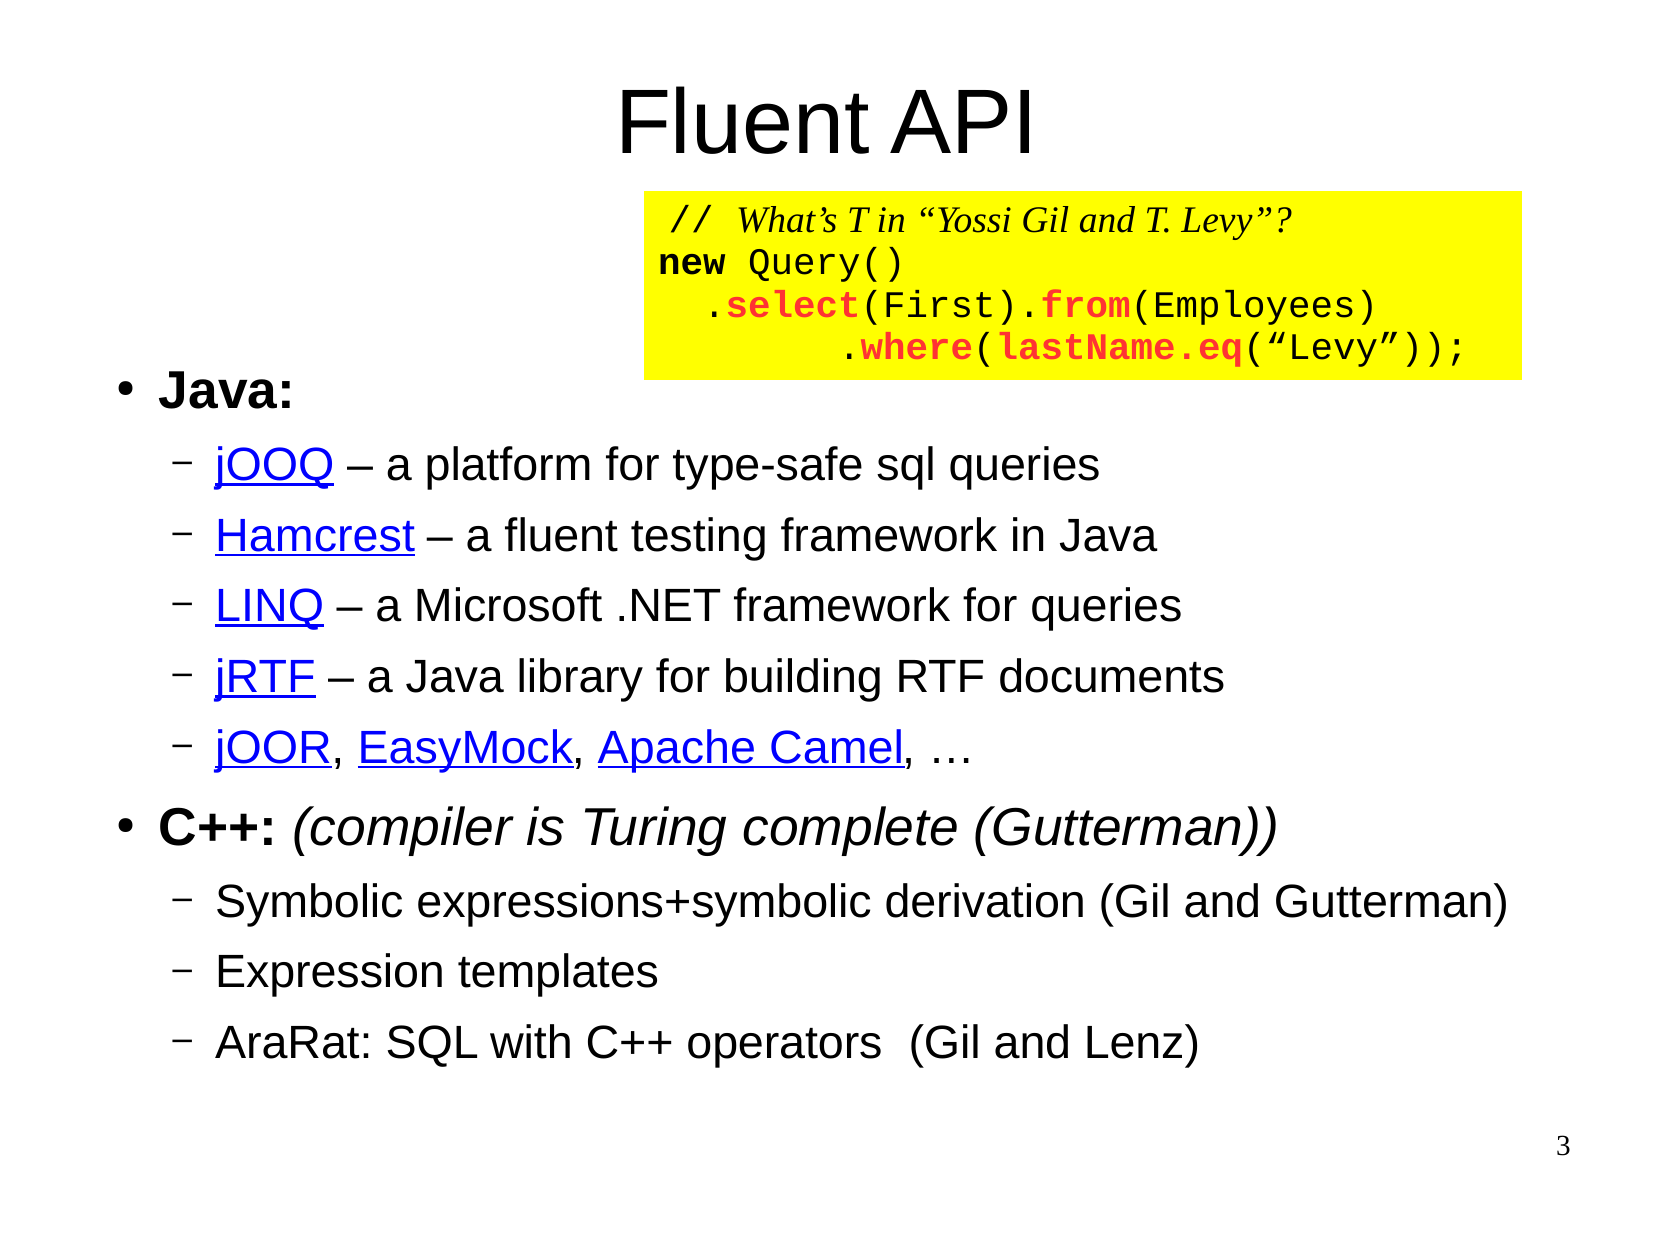

# Fluent API
| // What’s T in “Yossi Gil and T. Levy”? new Query() .select(First).from(Employees) .where(lastName.eq(“Levy”)); |
| --- |
| // What’s T in “Yossi Gil and T. Levy”? new Query() .select(First).from(Employees) .where(lastName.eq(“Levy”)); |
| --- |
Java:
jOOQ – a platform for type-safe sql queries
Hamcrest – a fluent testing framework in Java
LINQ – a Microsoft .NET framework for queries
jRTF – a Java library for building RTF documents
jOOR, EasyMock, Apache Camel, …
C++: (compiler is Turing complete (Gutterman))
Symbolic expressions+symbolic derivation (Gil and Gutterman)
Expression templates
AraRat: SQL with C++ operators (Gil and Lenz)
3